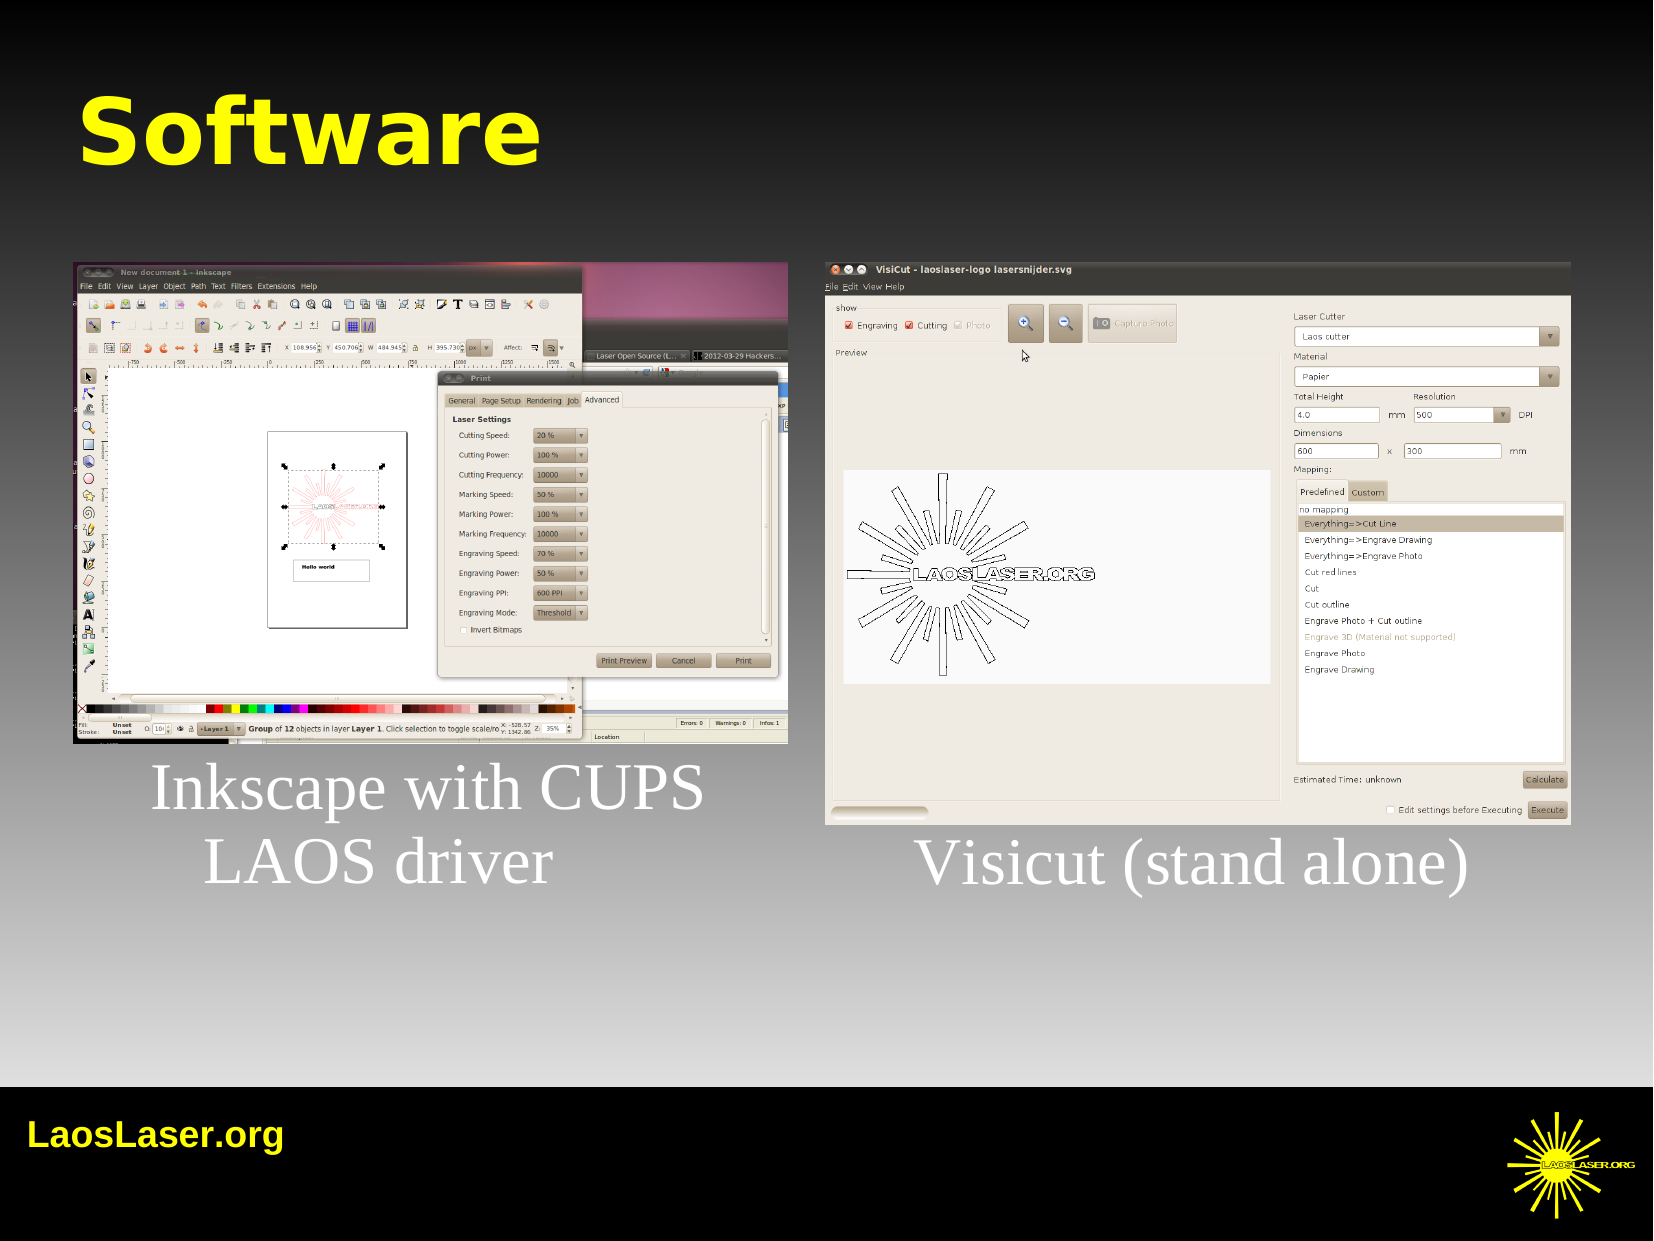

# Software
Inkscape with CUPS LAOS driver
Visicut (stand alone)